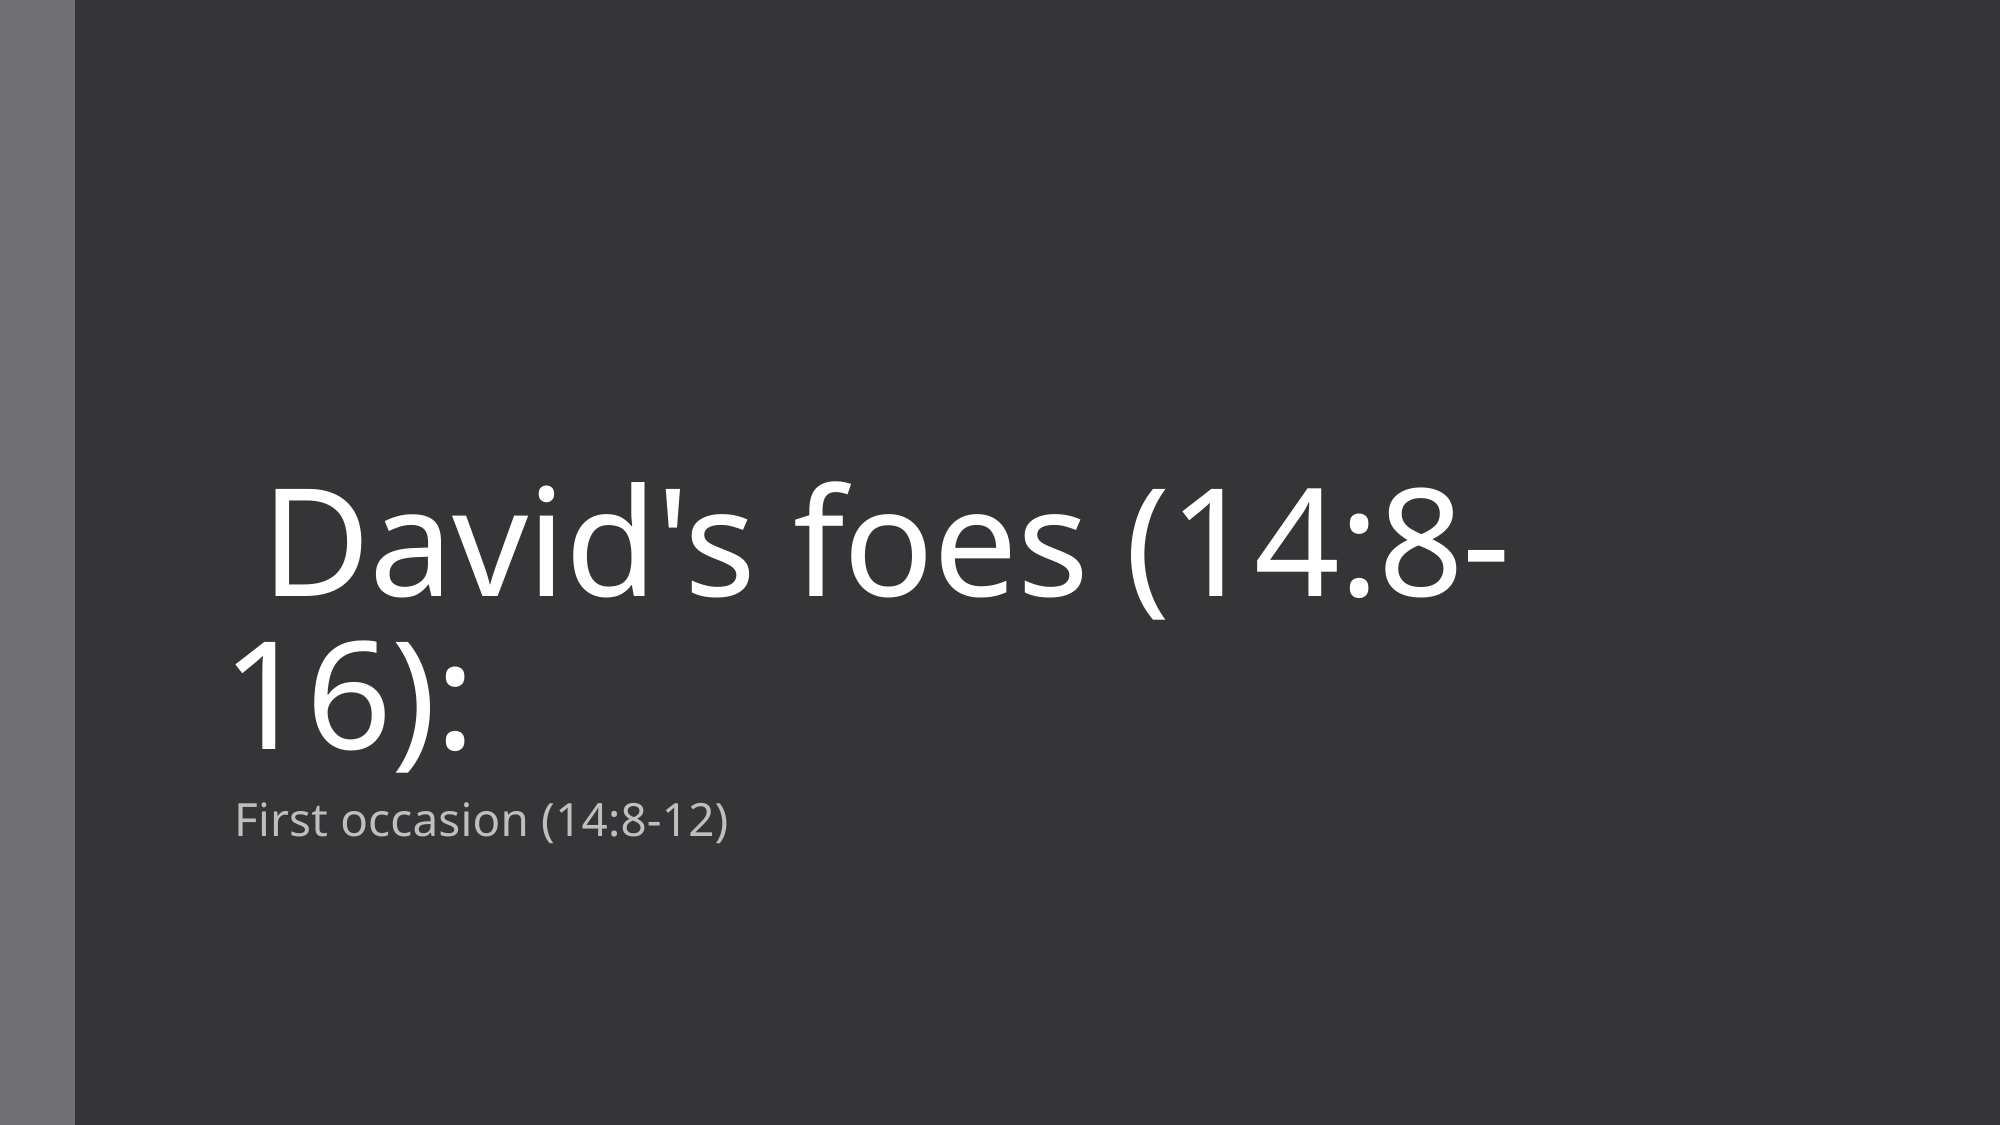

# David's foes (14:8-16):
 First occasion (14:8-12)